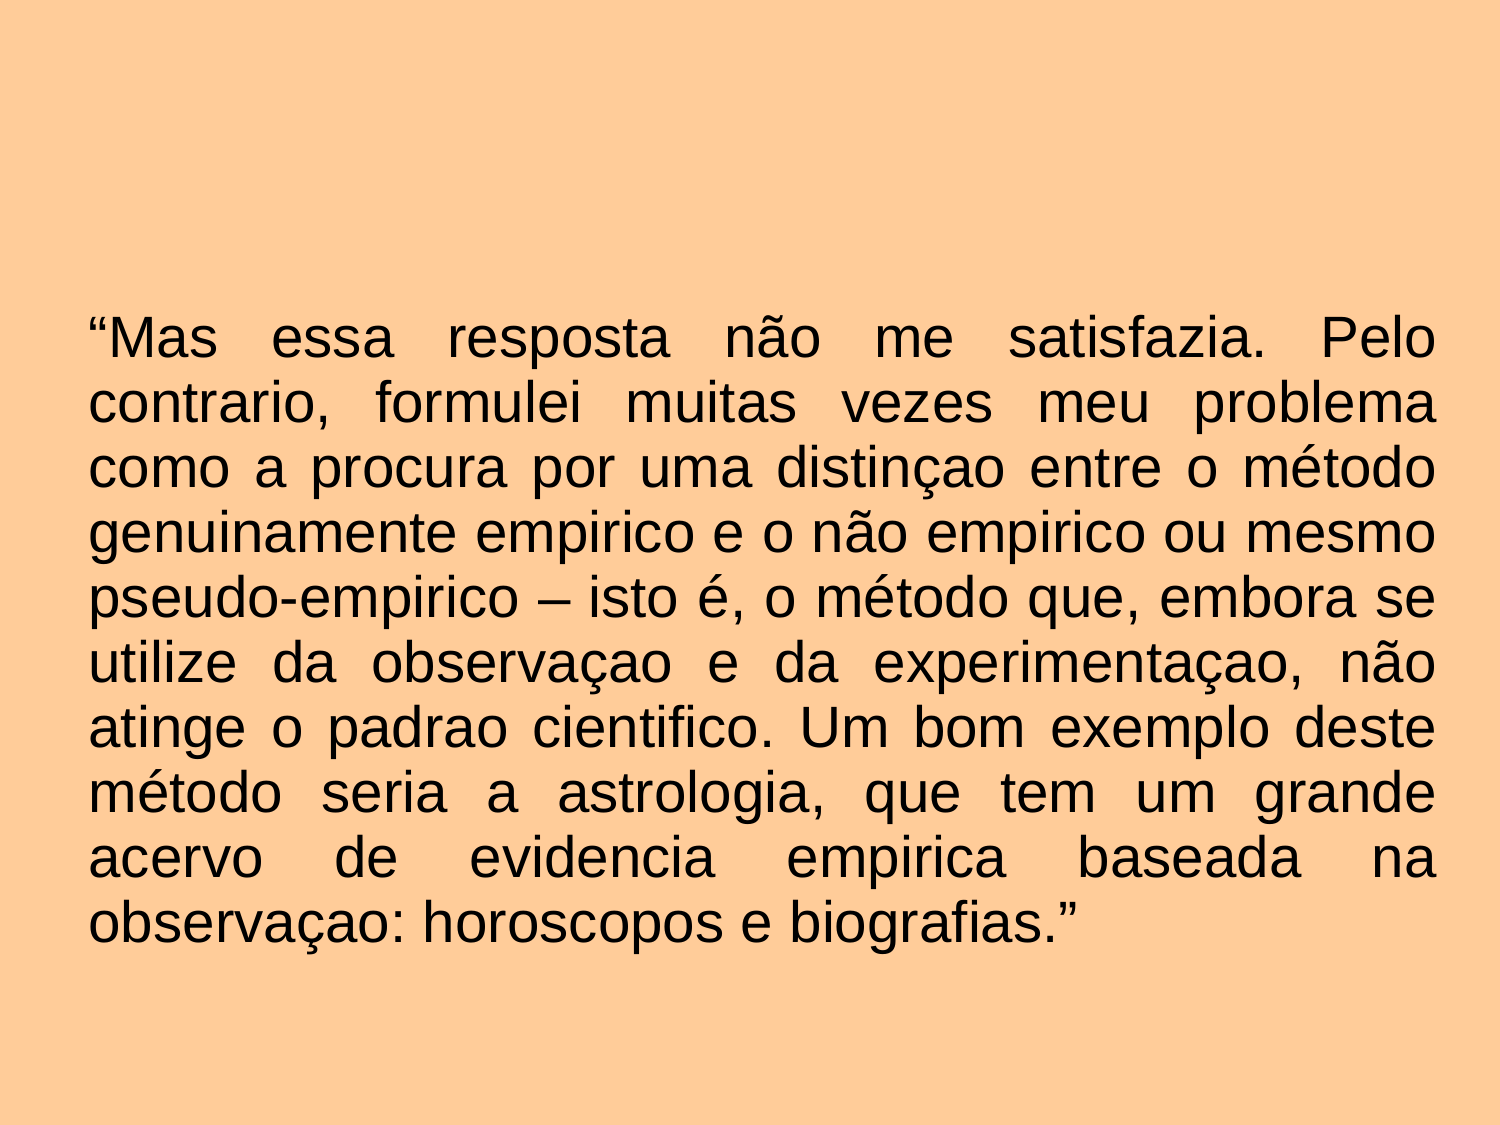

#
“Mas essa resposta não me satisfazia. Pelo contrario, formulei muitas vezes meu problema como a procura por uma distinçao entre o método genuinamente empirico e o não empirico ou mesmo pseudo-empirico – isto é, o método que, embora se utilize da observaçao e da experimentaçao, não atinge o padrao cientifico. Um bom exemplo deste método seria a astrologia, que tem um grande acervo de evidencia empirica baseada na observaçao: horoscopos e biografias.”